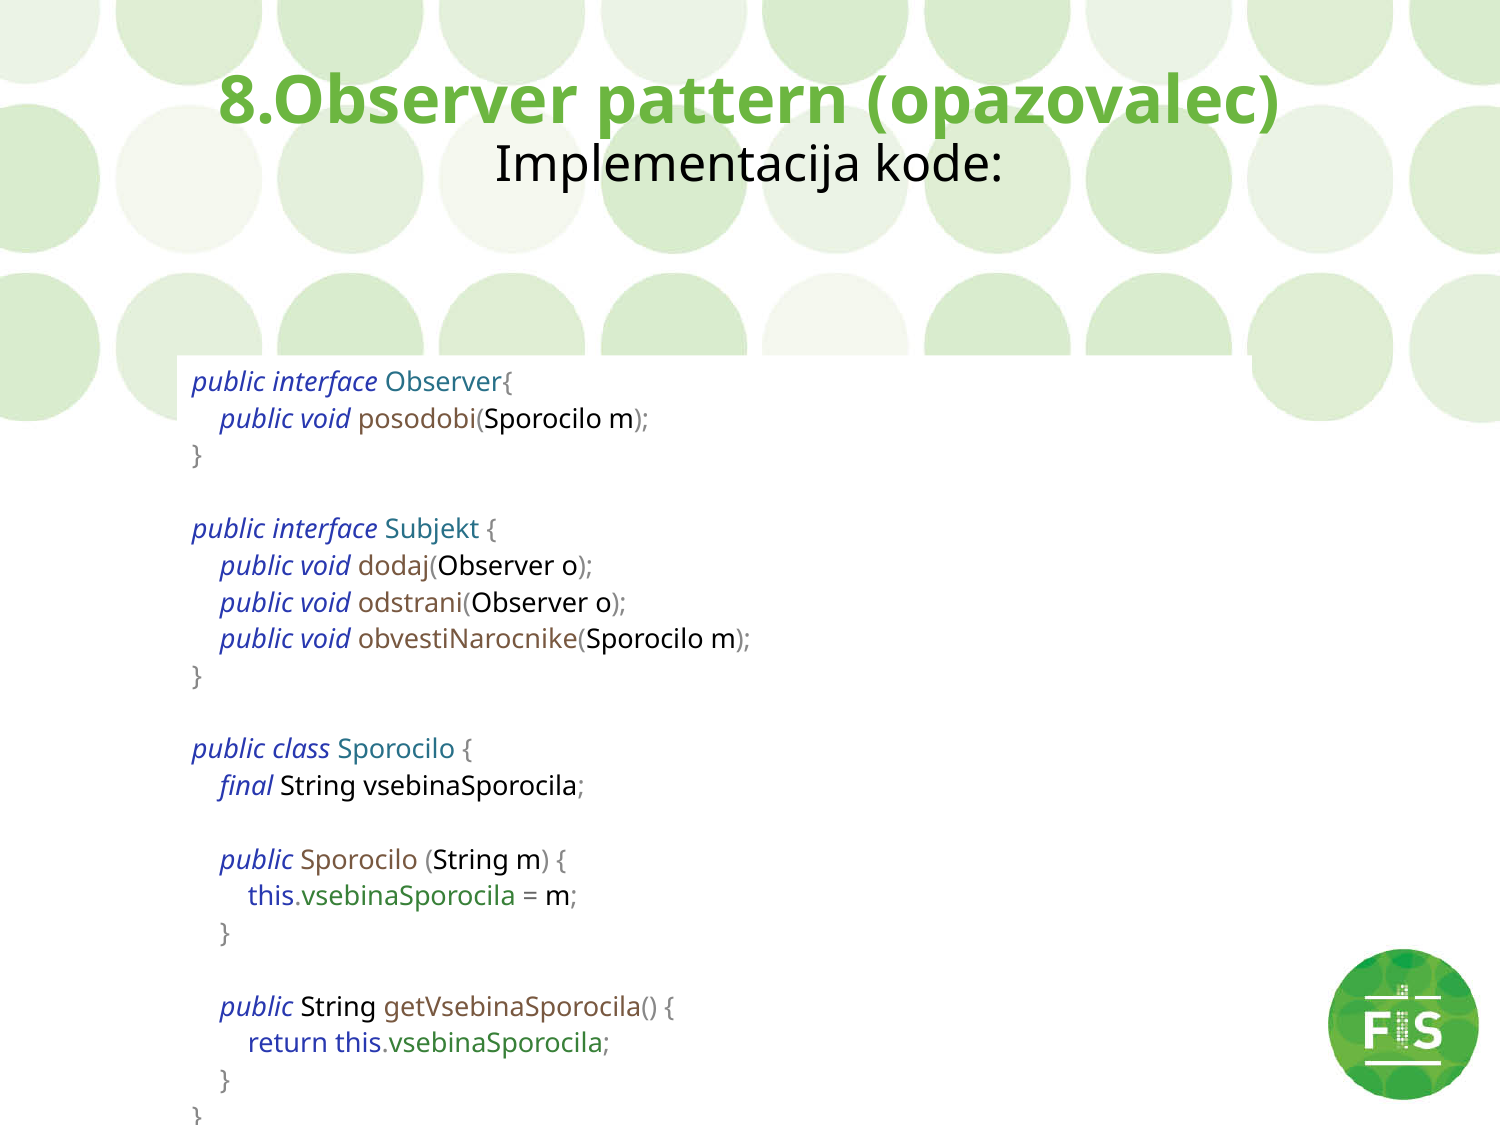

# 8.Observer pattern (opazovalec) Implementacija kode:
public interface Observer{
 public void posodobi(Sporocilo m);
}
public interface Subjekt {
 public void dodaj(Observer o);
 public void odstrani(Observer o);
 public void obvestiNarocnike(Sporocilo m);
}
public class Sporocilo {
 final String vsebinaSporocila;
 public Sporocilo (String m) {
 this.vsebinaSporocila = m;
 }
 public String getVsebinaSporocila() {
 return this.vsebinaSporocila;
 }
}